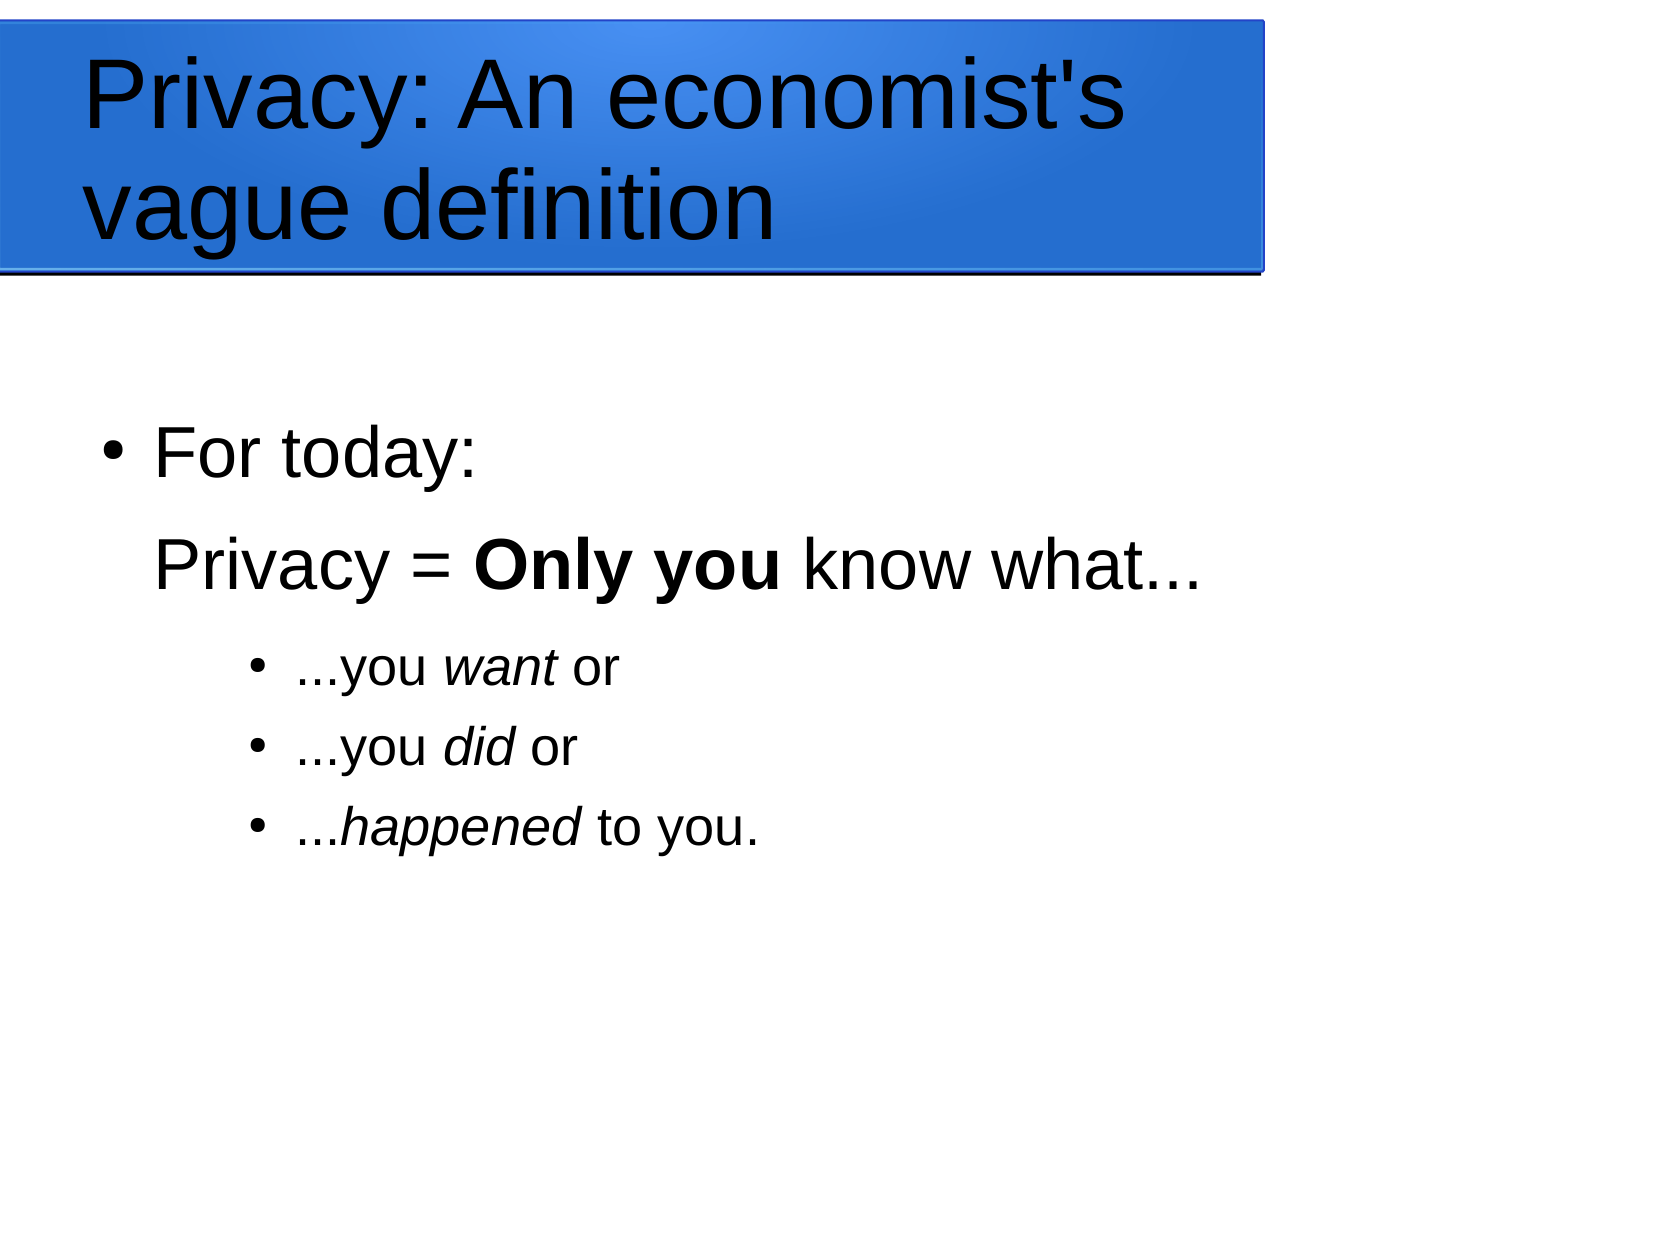

# Privacy: An economist's vague definition
For today:
Privacy = Only you know what...
...you want or
...you did or
...happened to you.